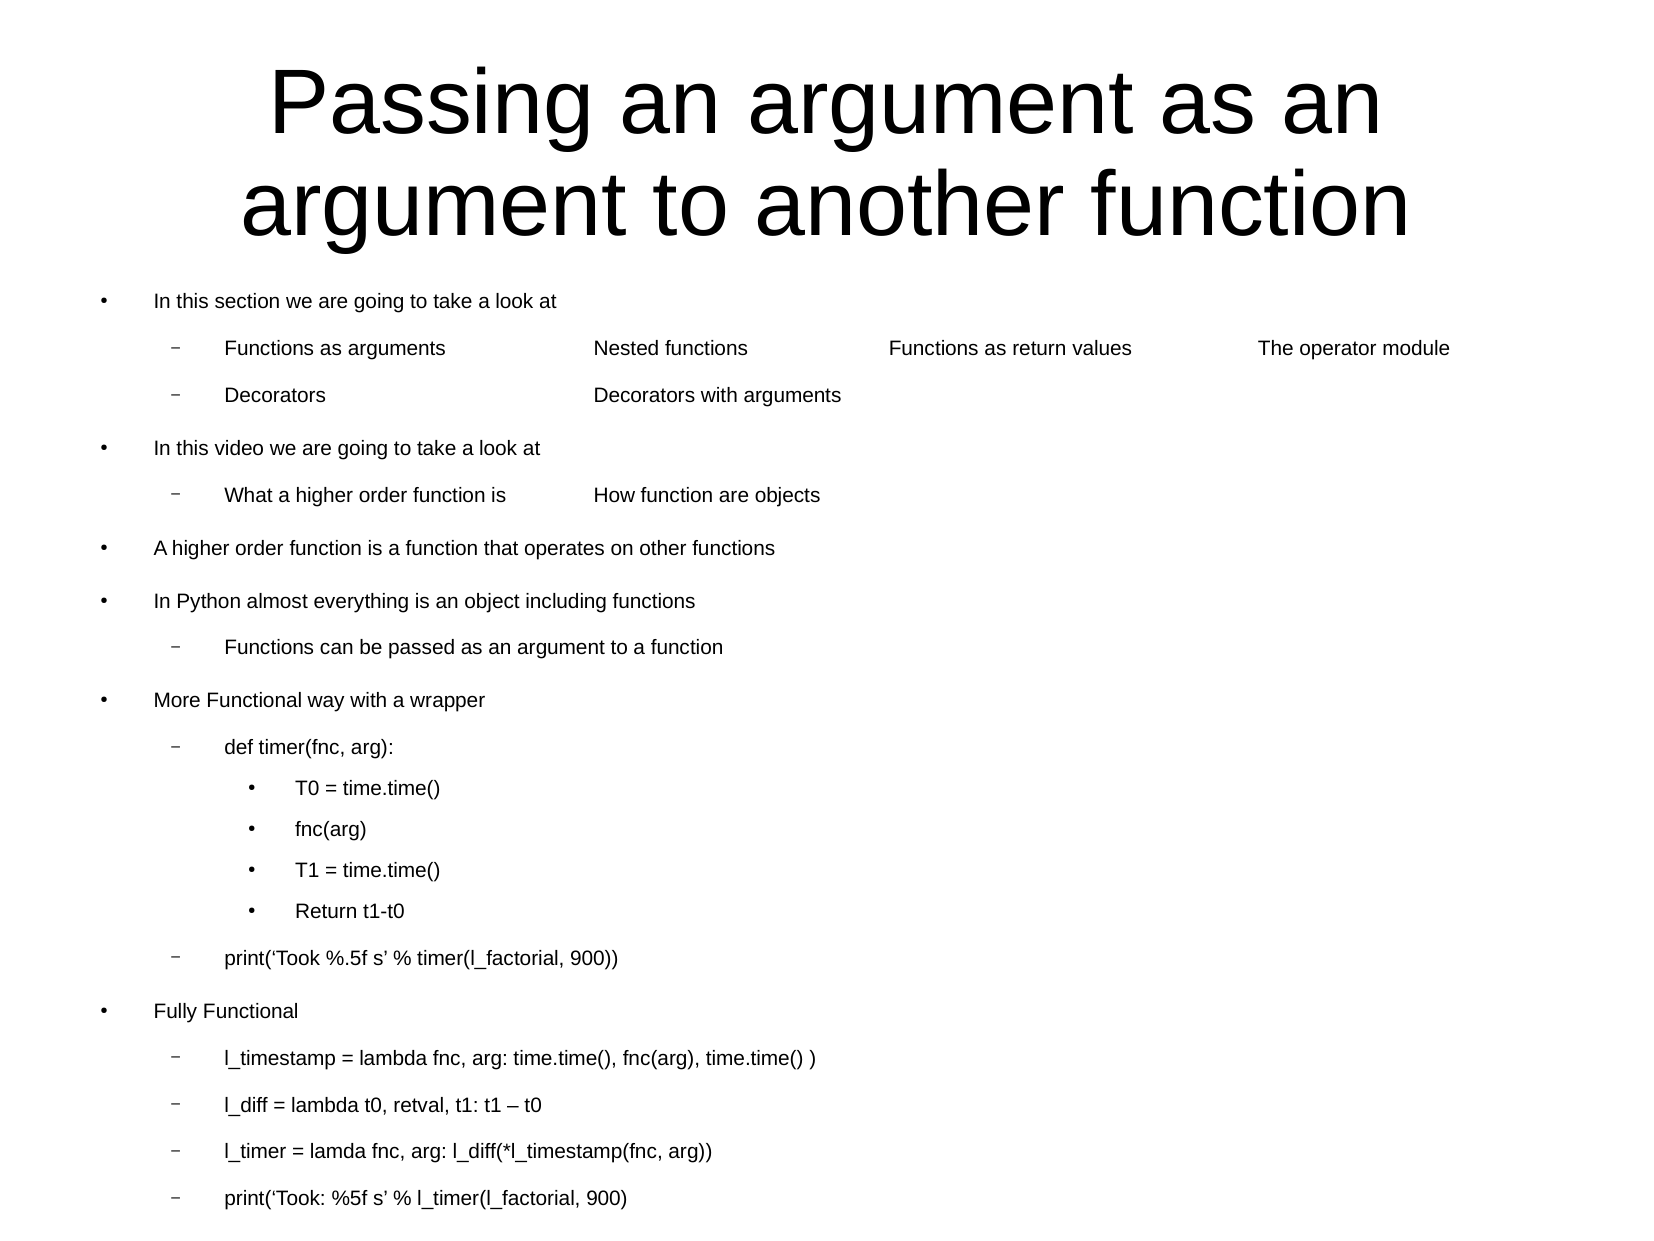

# Passing an argument as an argument to another function
In this section we are going to take a look at
Functions as arguments		Nested functions		Functions as return values 		The operator module
Decorators				Decorators with arguments
In this video we are going to take a look at
What a higher order function is		How function are objects
A higher order function is a function that operates on other functions
In Python almost everything is an object including functions
Functions can be passed as an argument to a function
More Functional way with a wrapper
def timer(fnc, arg):
T0 = time.time()
fnc(arg)
T1 = time.time()
Return t1-t0
print(‘Took %.5f s’ % timer(l_factorial, 900))
Fully Functional
l_timestamp = lambda fnc, arg: time.time(), fnc(arg), time.time() )
l_diff = lambda t0, retval, t1: t1 – t0
l_timer = lamda fnc, arg: l_diff(*l_timestamp(fnc, arg))
print(‘Took: %5f s’ % l_timer(l_factorial, 900)